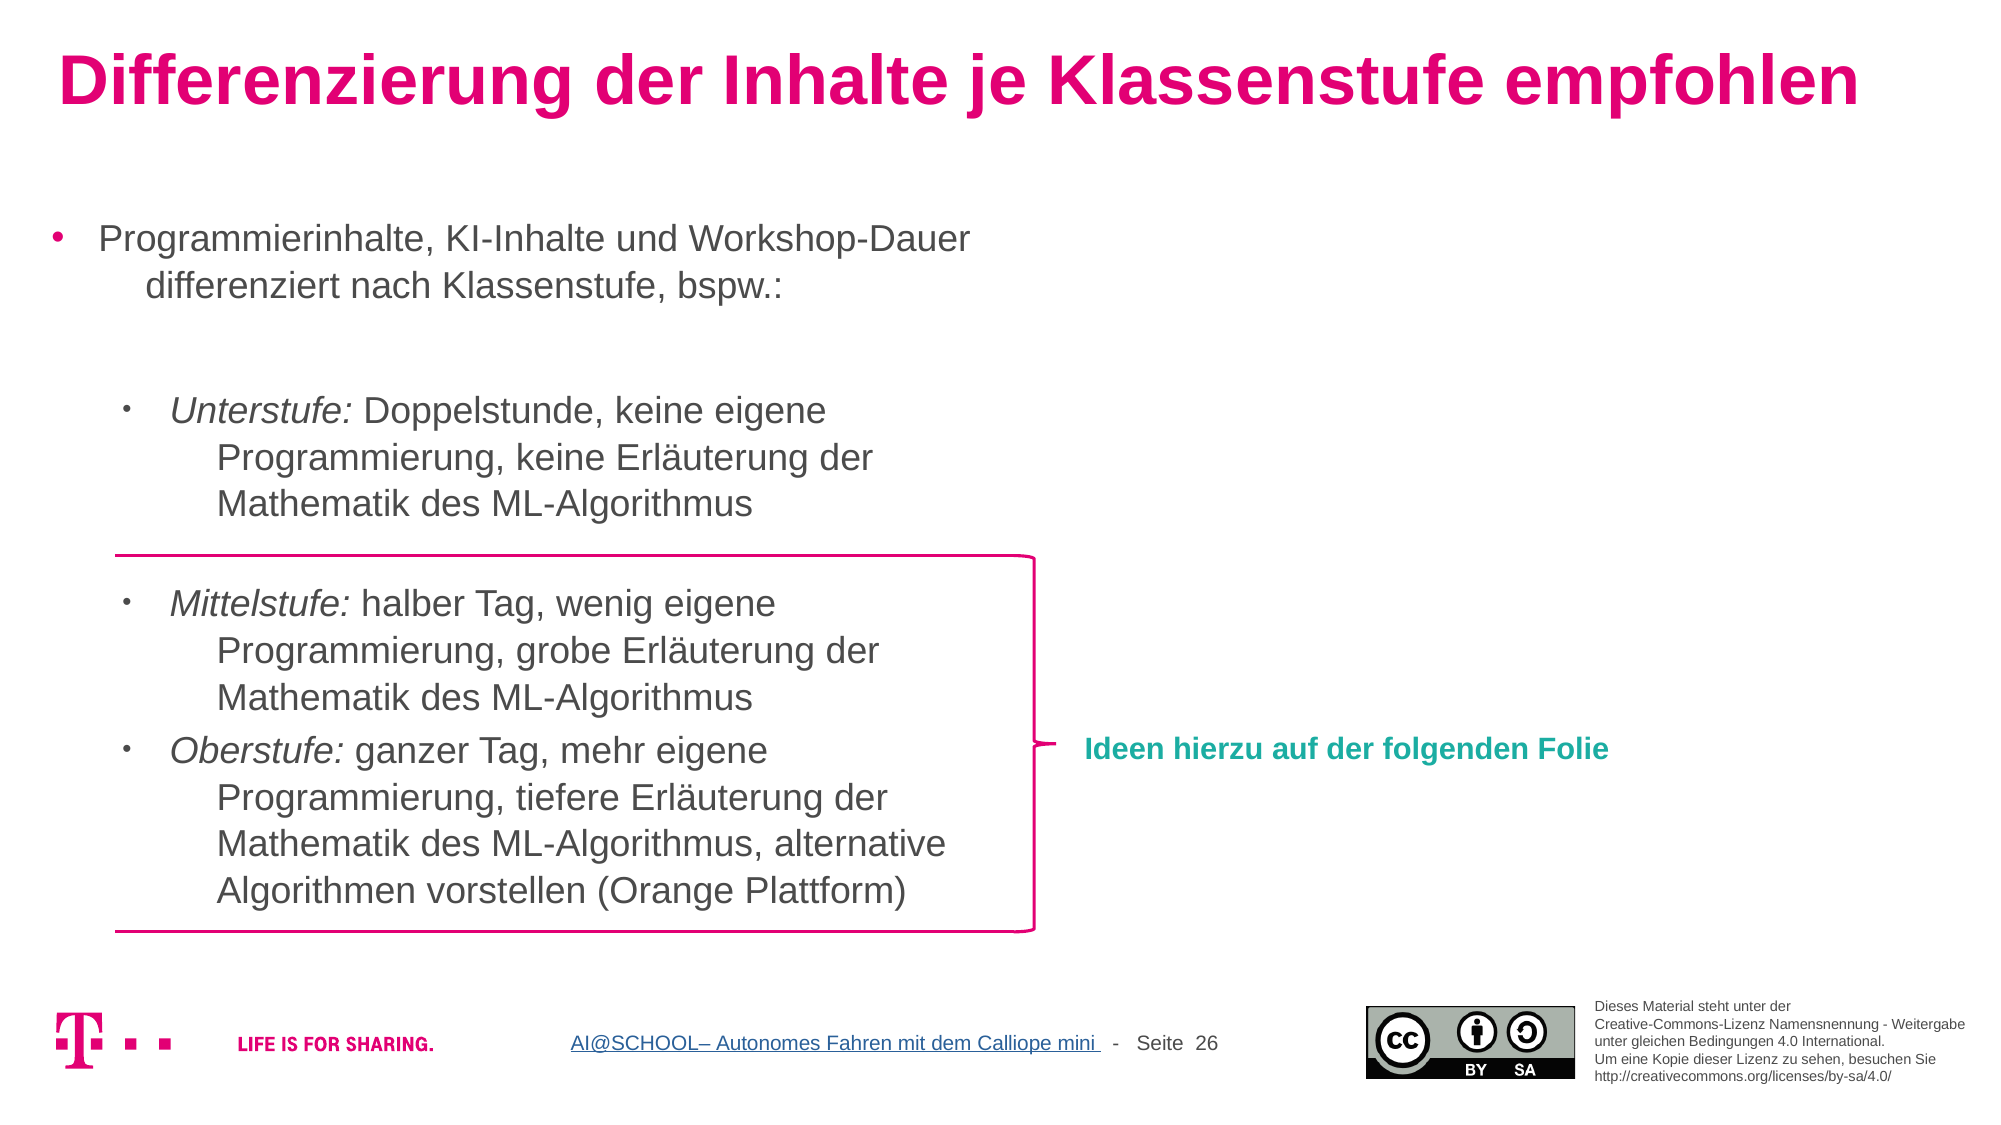

# Differenzierung der Inhalte je Klassenstufe empfohlen
Programmierinhalte, KI-Inhalte und Workshop-Dauer differenziert nach Klassenstufe, bspw.:
Unterstufe: Doppelstunde, keine eigene Programmierung, keine Erläuterung der Mathematik des ML-Algorithmus
Mittelstufe: halber Tag, wenig eigene Programmierung, grobe Erläuterung der Mathematik des ML-Algorithmus
Oberstufe: ganzer Tag, mehr eigene Programmierung, tiefere Erläuterung der Mathematik des ML-Algorithmus, alternative Algorithmen vorstellen (Orange Plattform)
Ideen hierzu auf der folgenden Folie